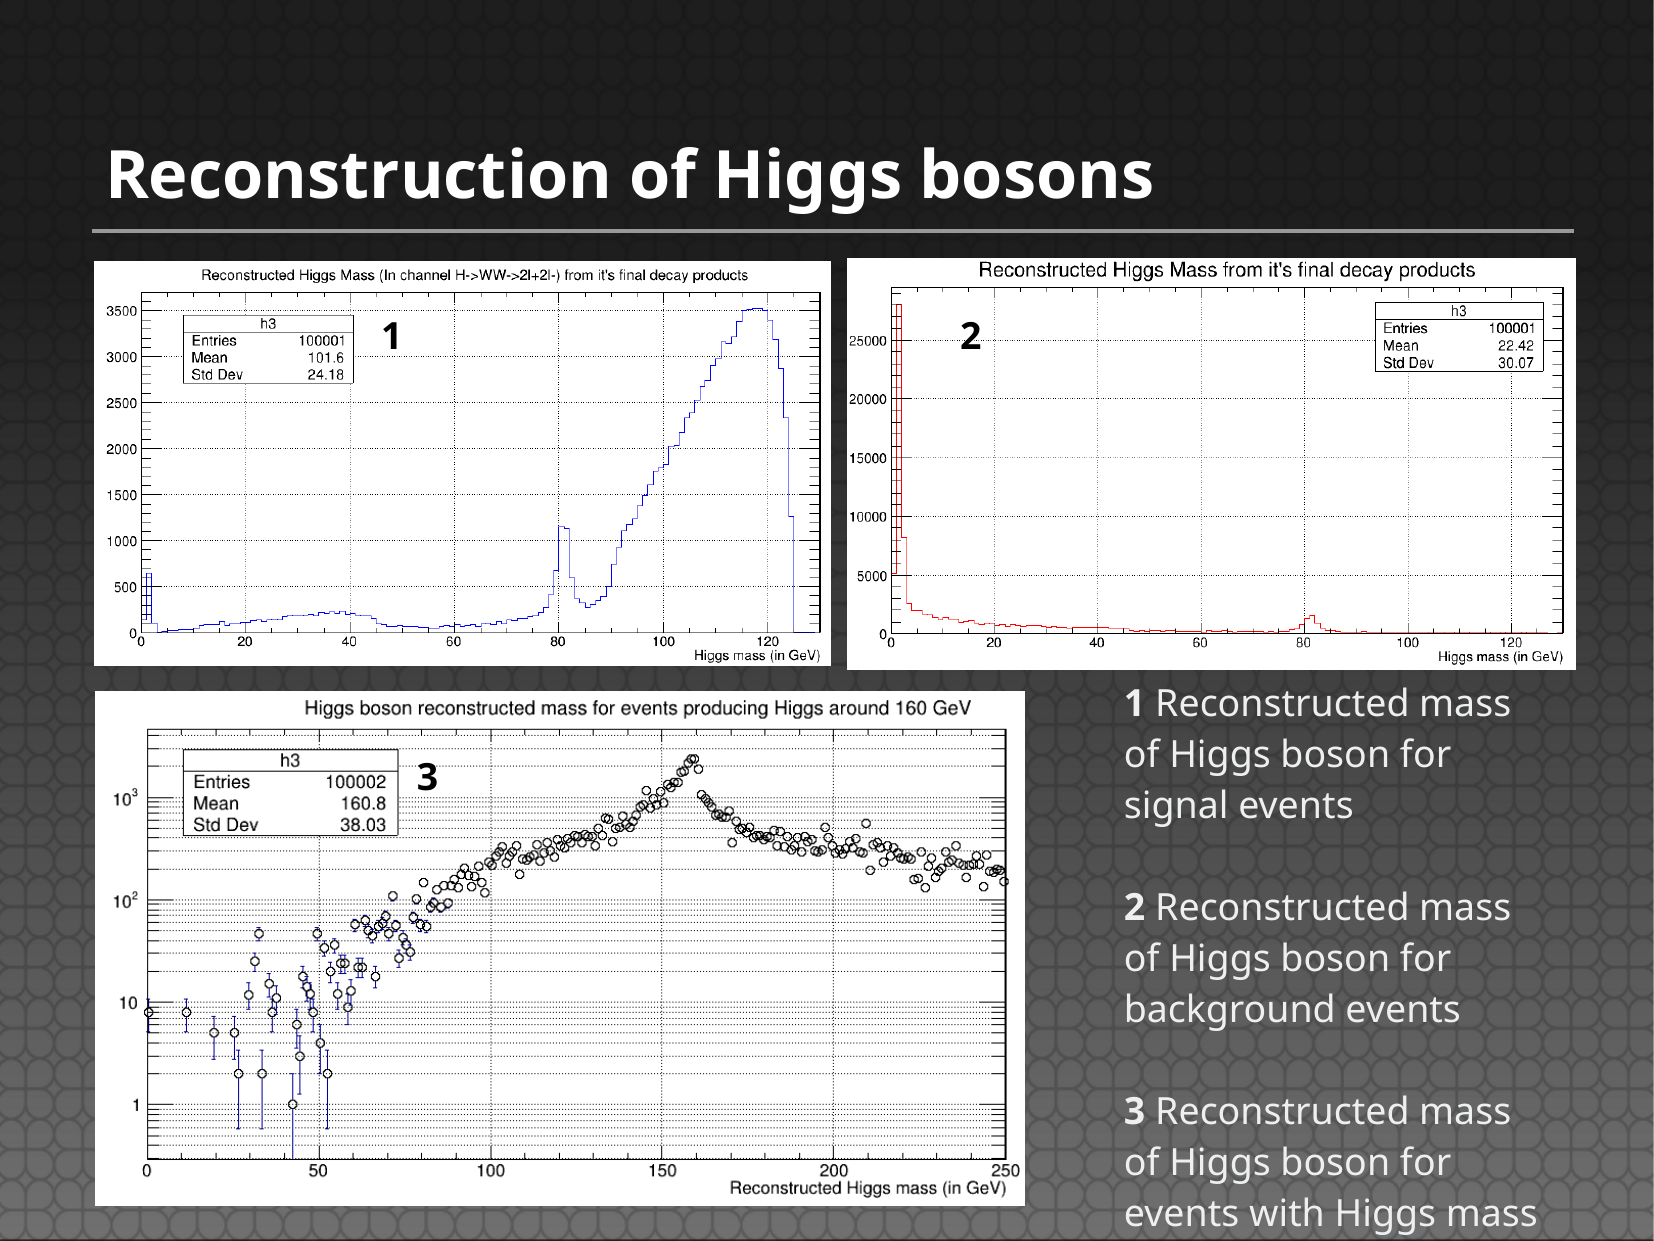

# Reconstruction of Higgs bosons
1
2
1 Reconstructed mass of Higgs boson for signal events
2 Reconstructed mass of Higgs boson for background events
3 Reconstructed mass of Higgs boson for events with Higgs mass 160 GeV
3